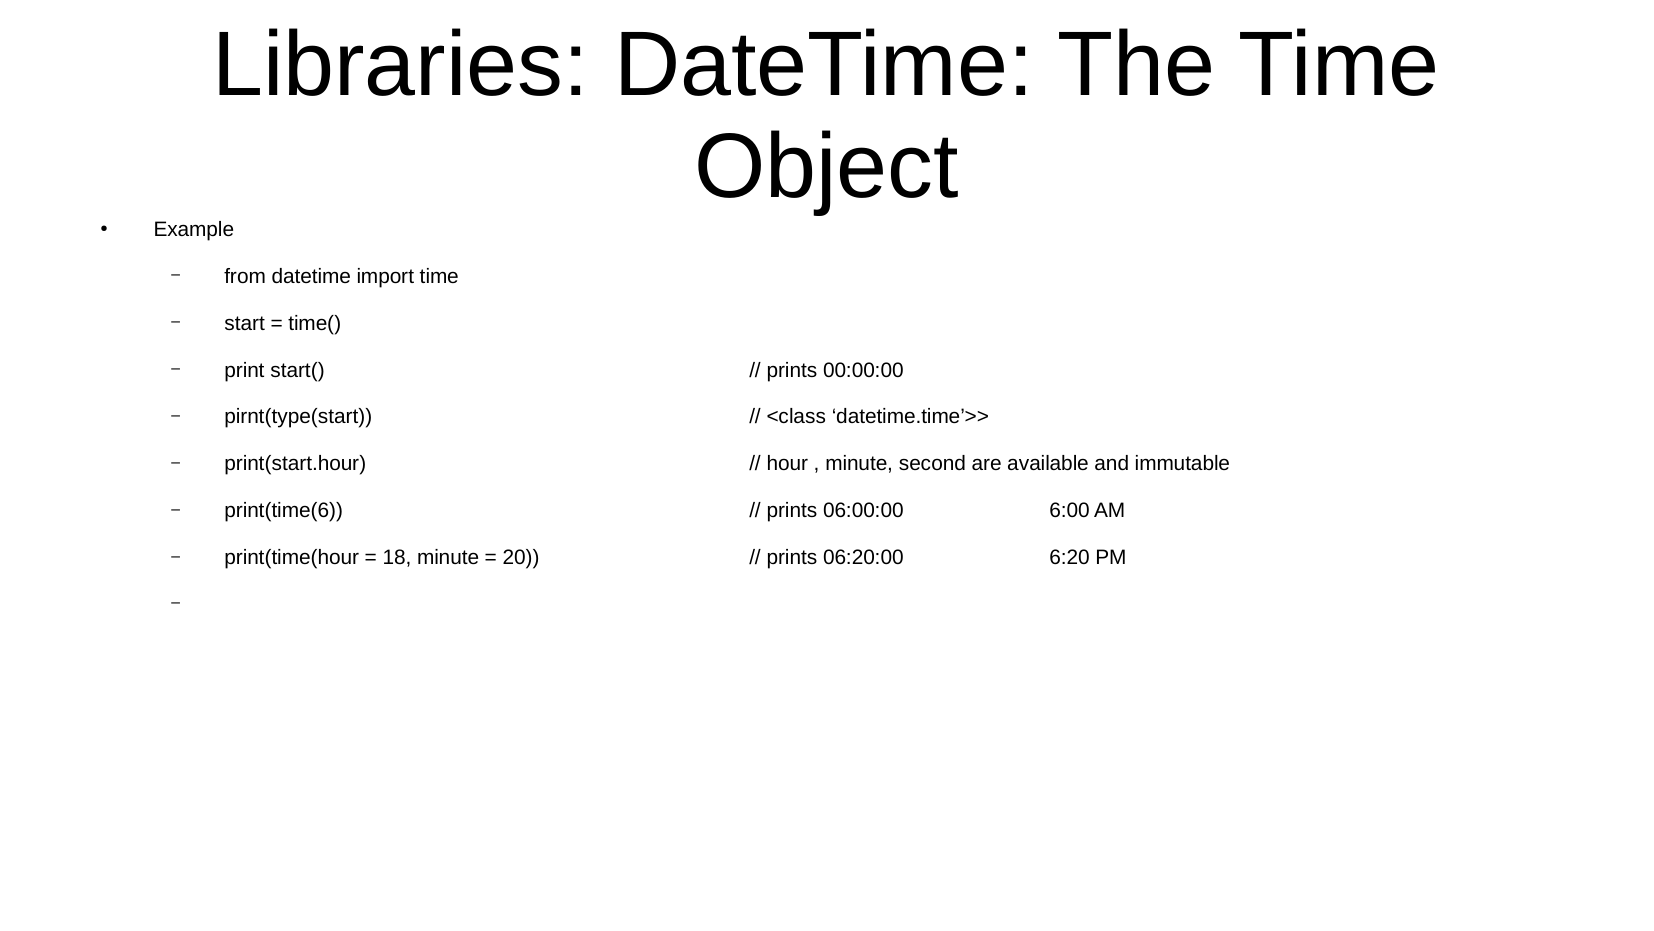

# Libraries: DateTime: The Time Object
Example
from datetime import time
start = time()
print start()						// prints 00:00:00
pirnt(type(start))						// <class ‘datetime.time’>>
print(start.hour)						// hour , minute, second are available and immutable
print(time(6))						// prints 06:00:00		6:00 AM
print(time(hour = 18, minute = 20))			// prints 06:20:00		6:20 PM